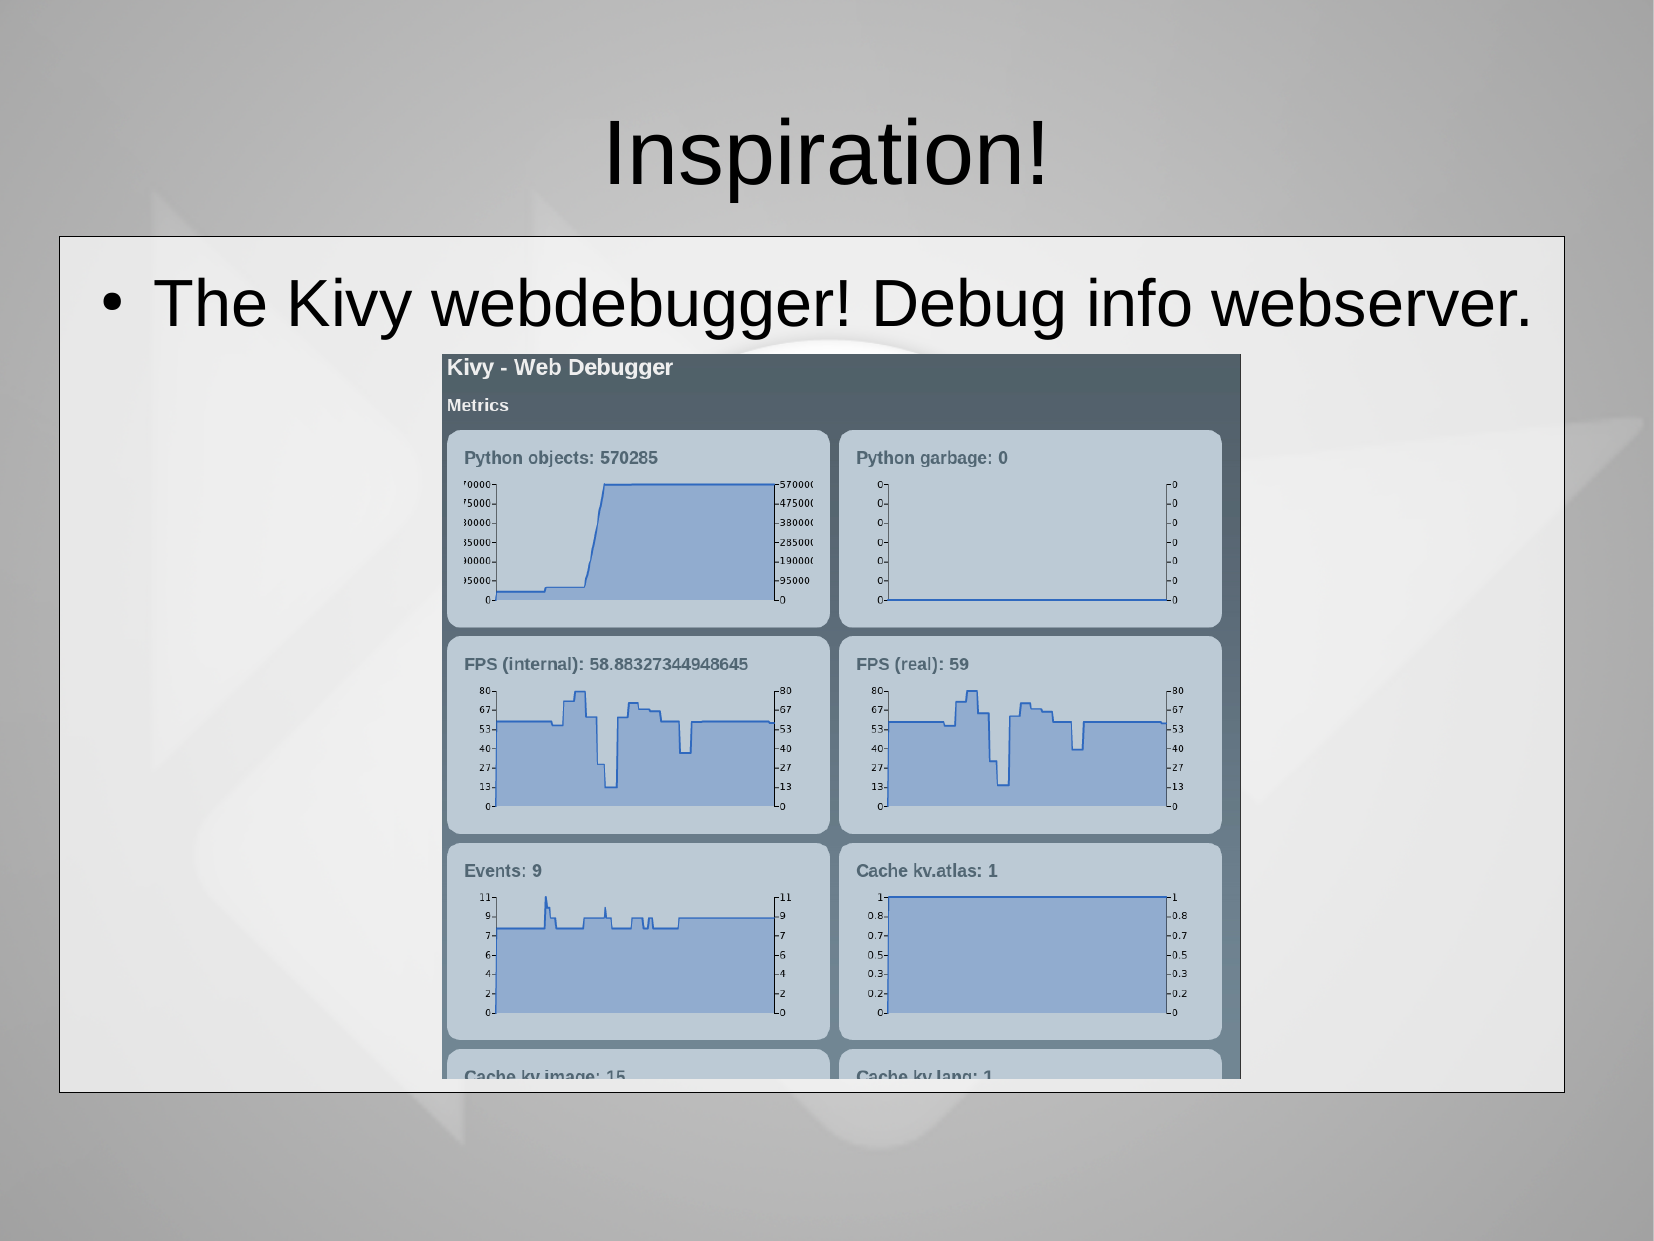

# Inspiration!
The Kivy webdebugger! Debug info webserver.